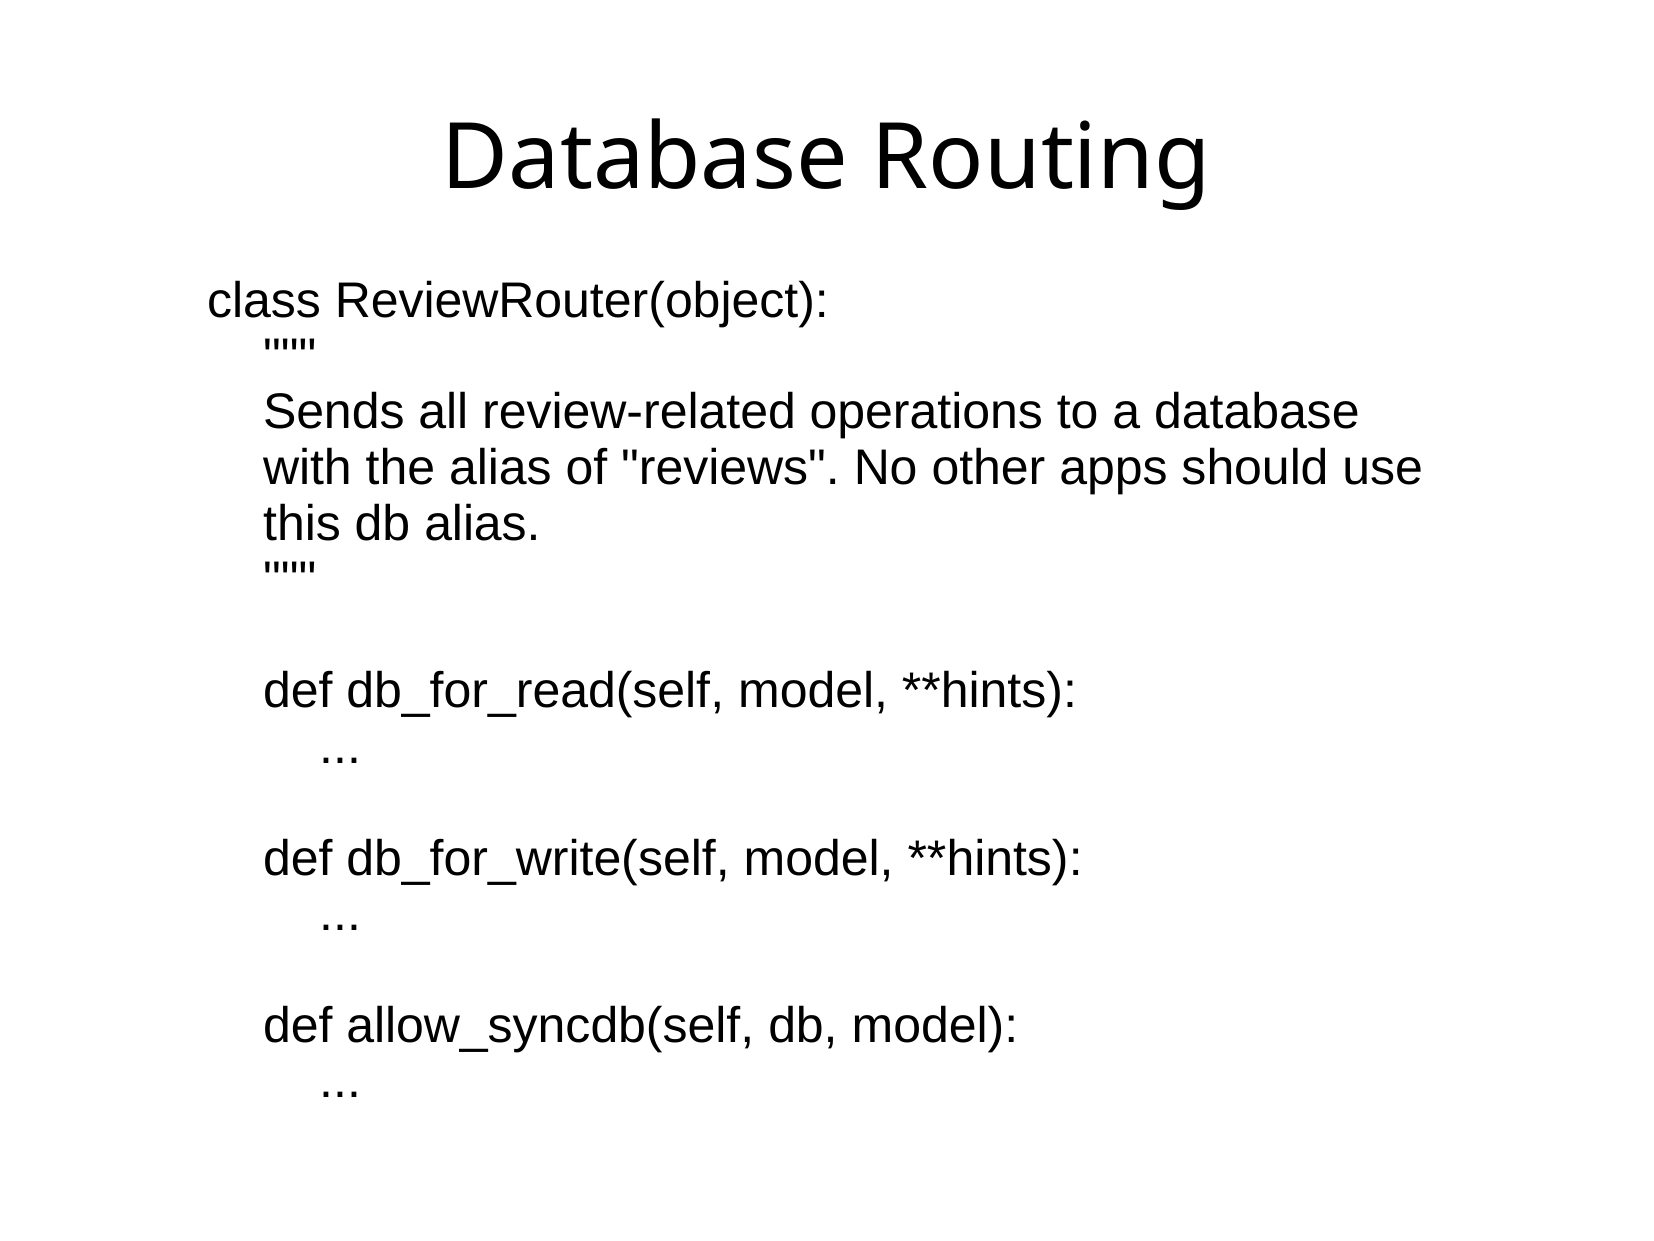

# Database Routing
class ReviewRouter(object):
 """
 Sends all review-related operations to a database
 with the alias of "reviews". No other apps should use
 this db alias.
 """
 def db_for_read(self, model, **hints):
 ...
 def db_for_write(self, model, **hints):
 ...
 def allow_syncdb(self, db, model):
 ...